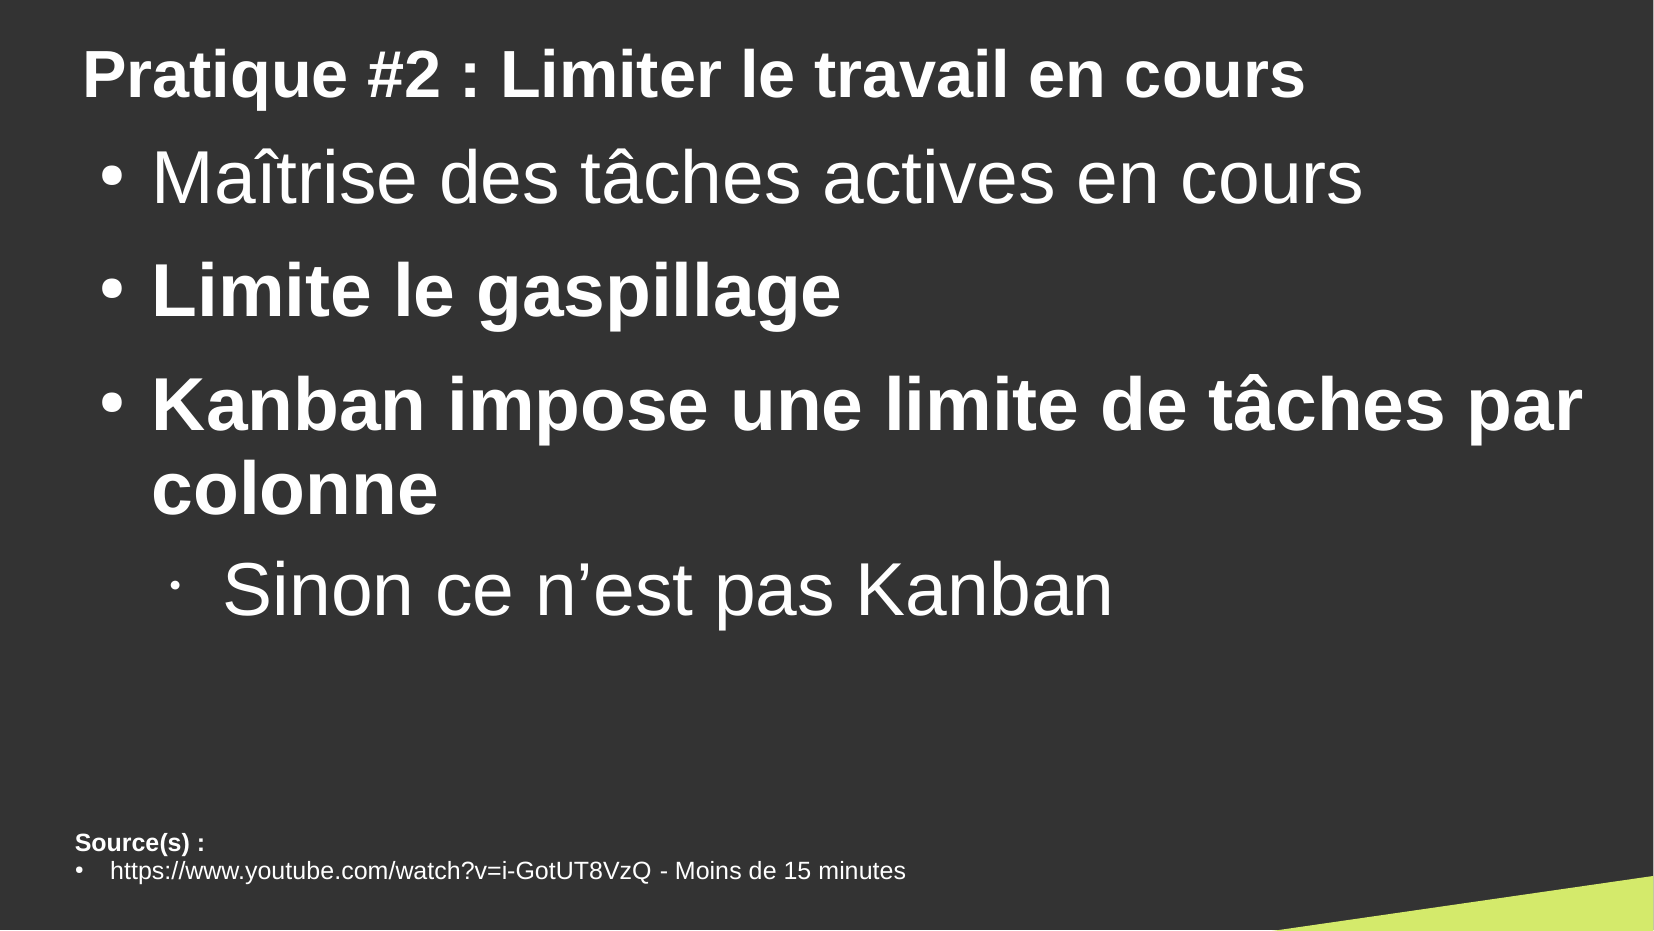

# Pratique #2 : Limiter le travail en cours
Maîtrise des tâches actives en cours
Limite le gaspillage
Kanban impose une limite de tâches par colonne
Sinon ce n’est pas Kanban
Source(s) :
https://www.youtube.com/watch?v=i-GotUT8VzQ - Moins de 15 minutes